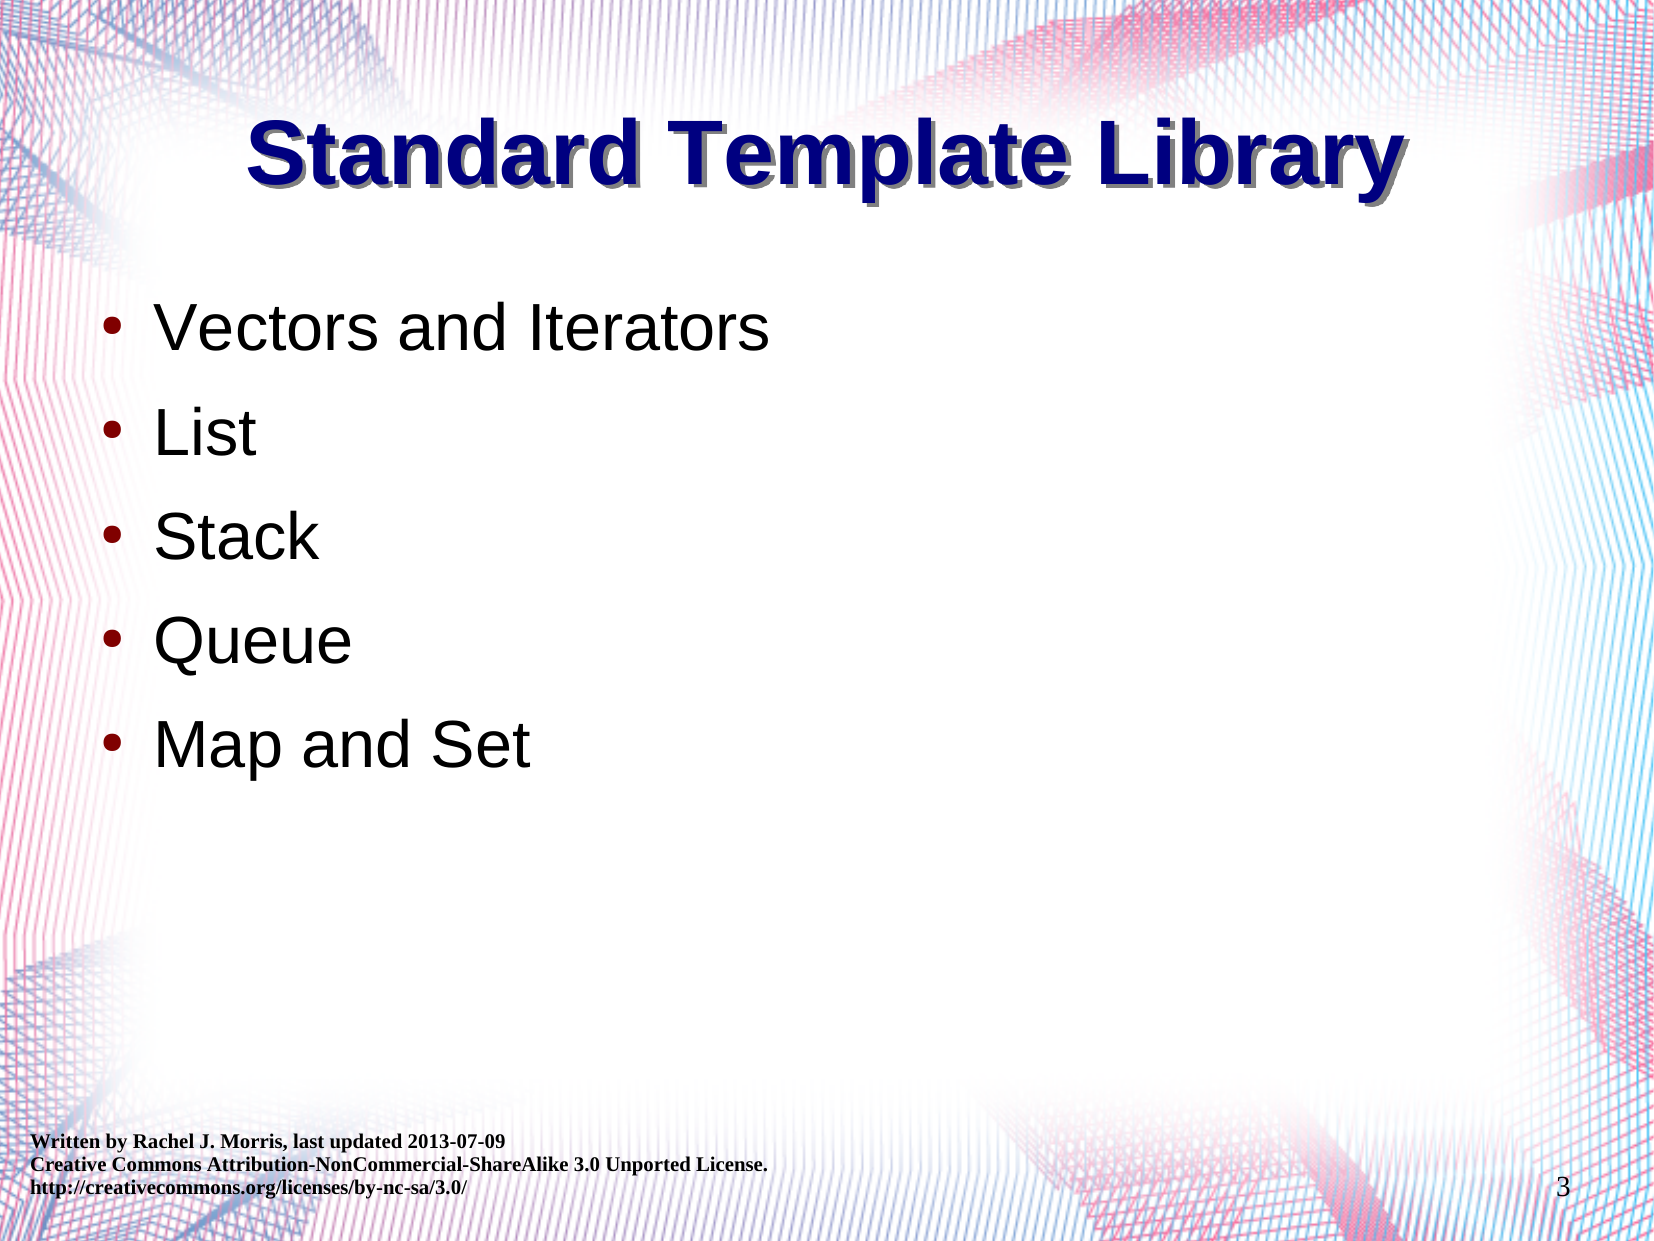

# Standard Template Library
Vectors and Iterators
List
Stack
Queue
Map and Set
3